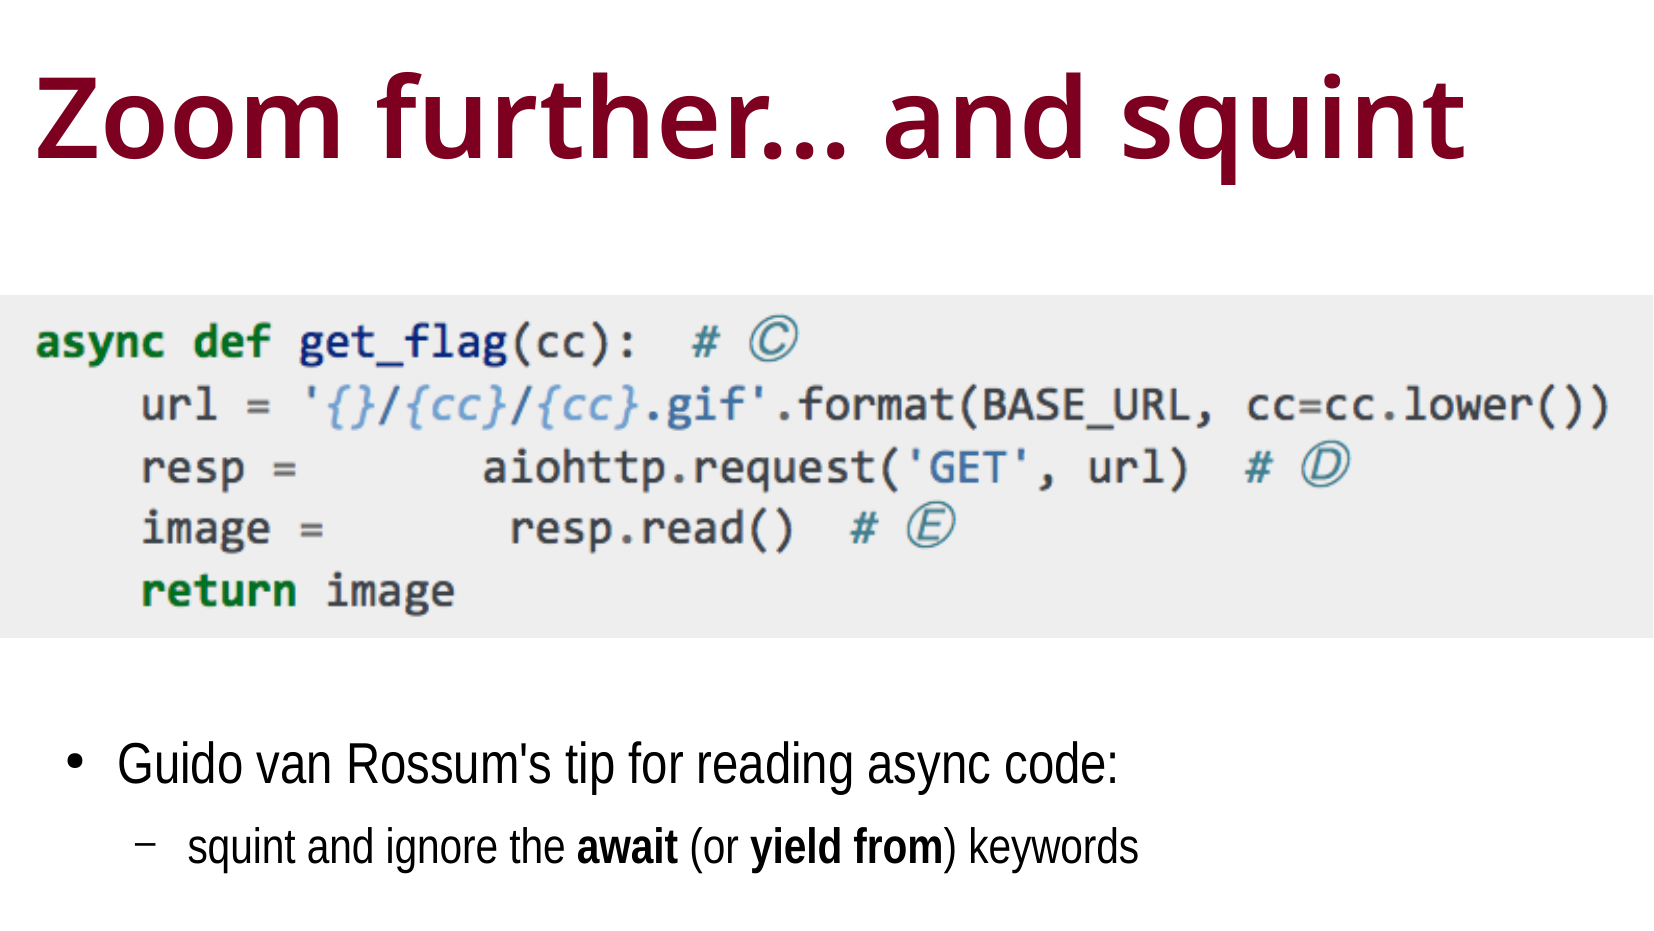

# Zoom further... and squint
Guido van Rossum's tip for reading async code:
squint and ignore the await (or yield from) keywords